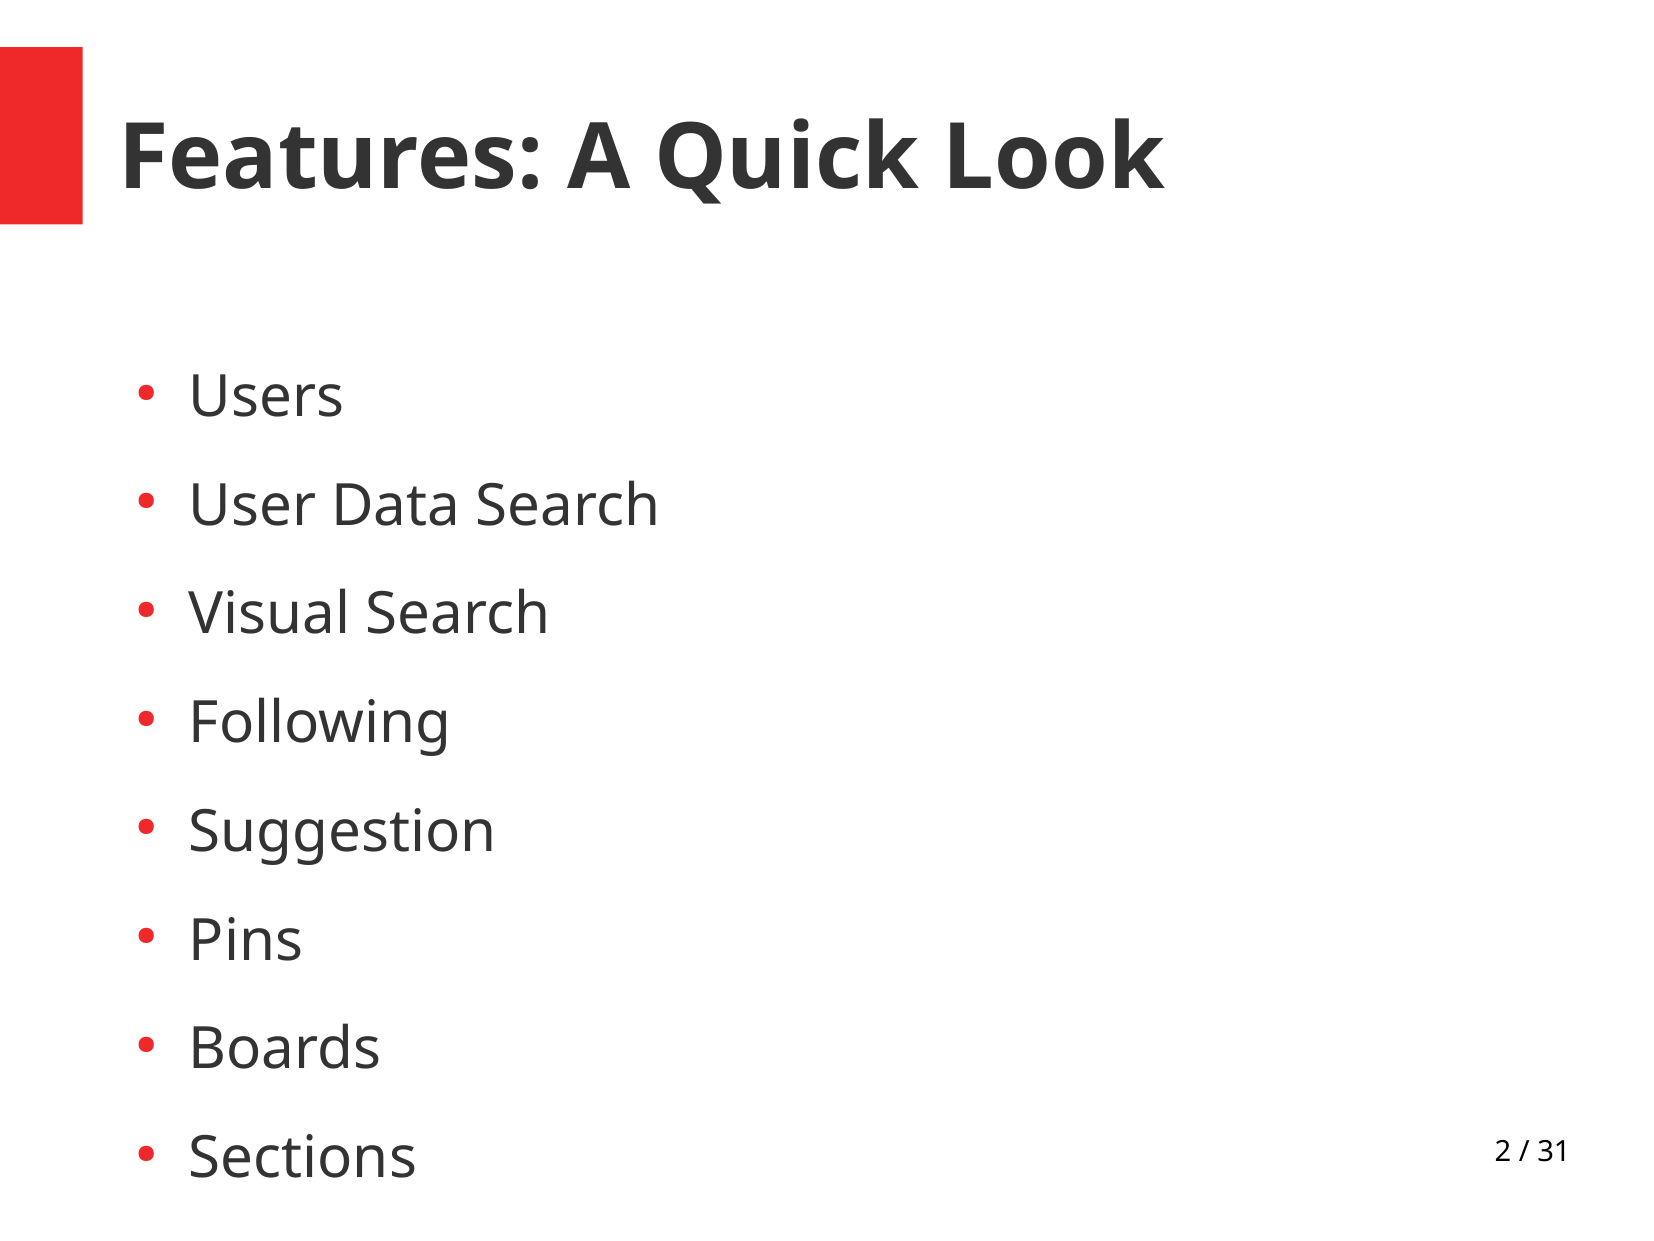

# Features: A Quick Look
Users
User Data Search
Visual Search
Following
Suggestion
Pins
Boards
Sections
2